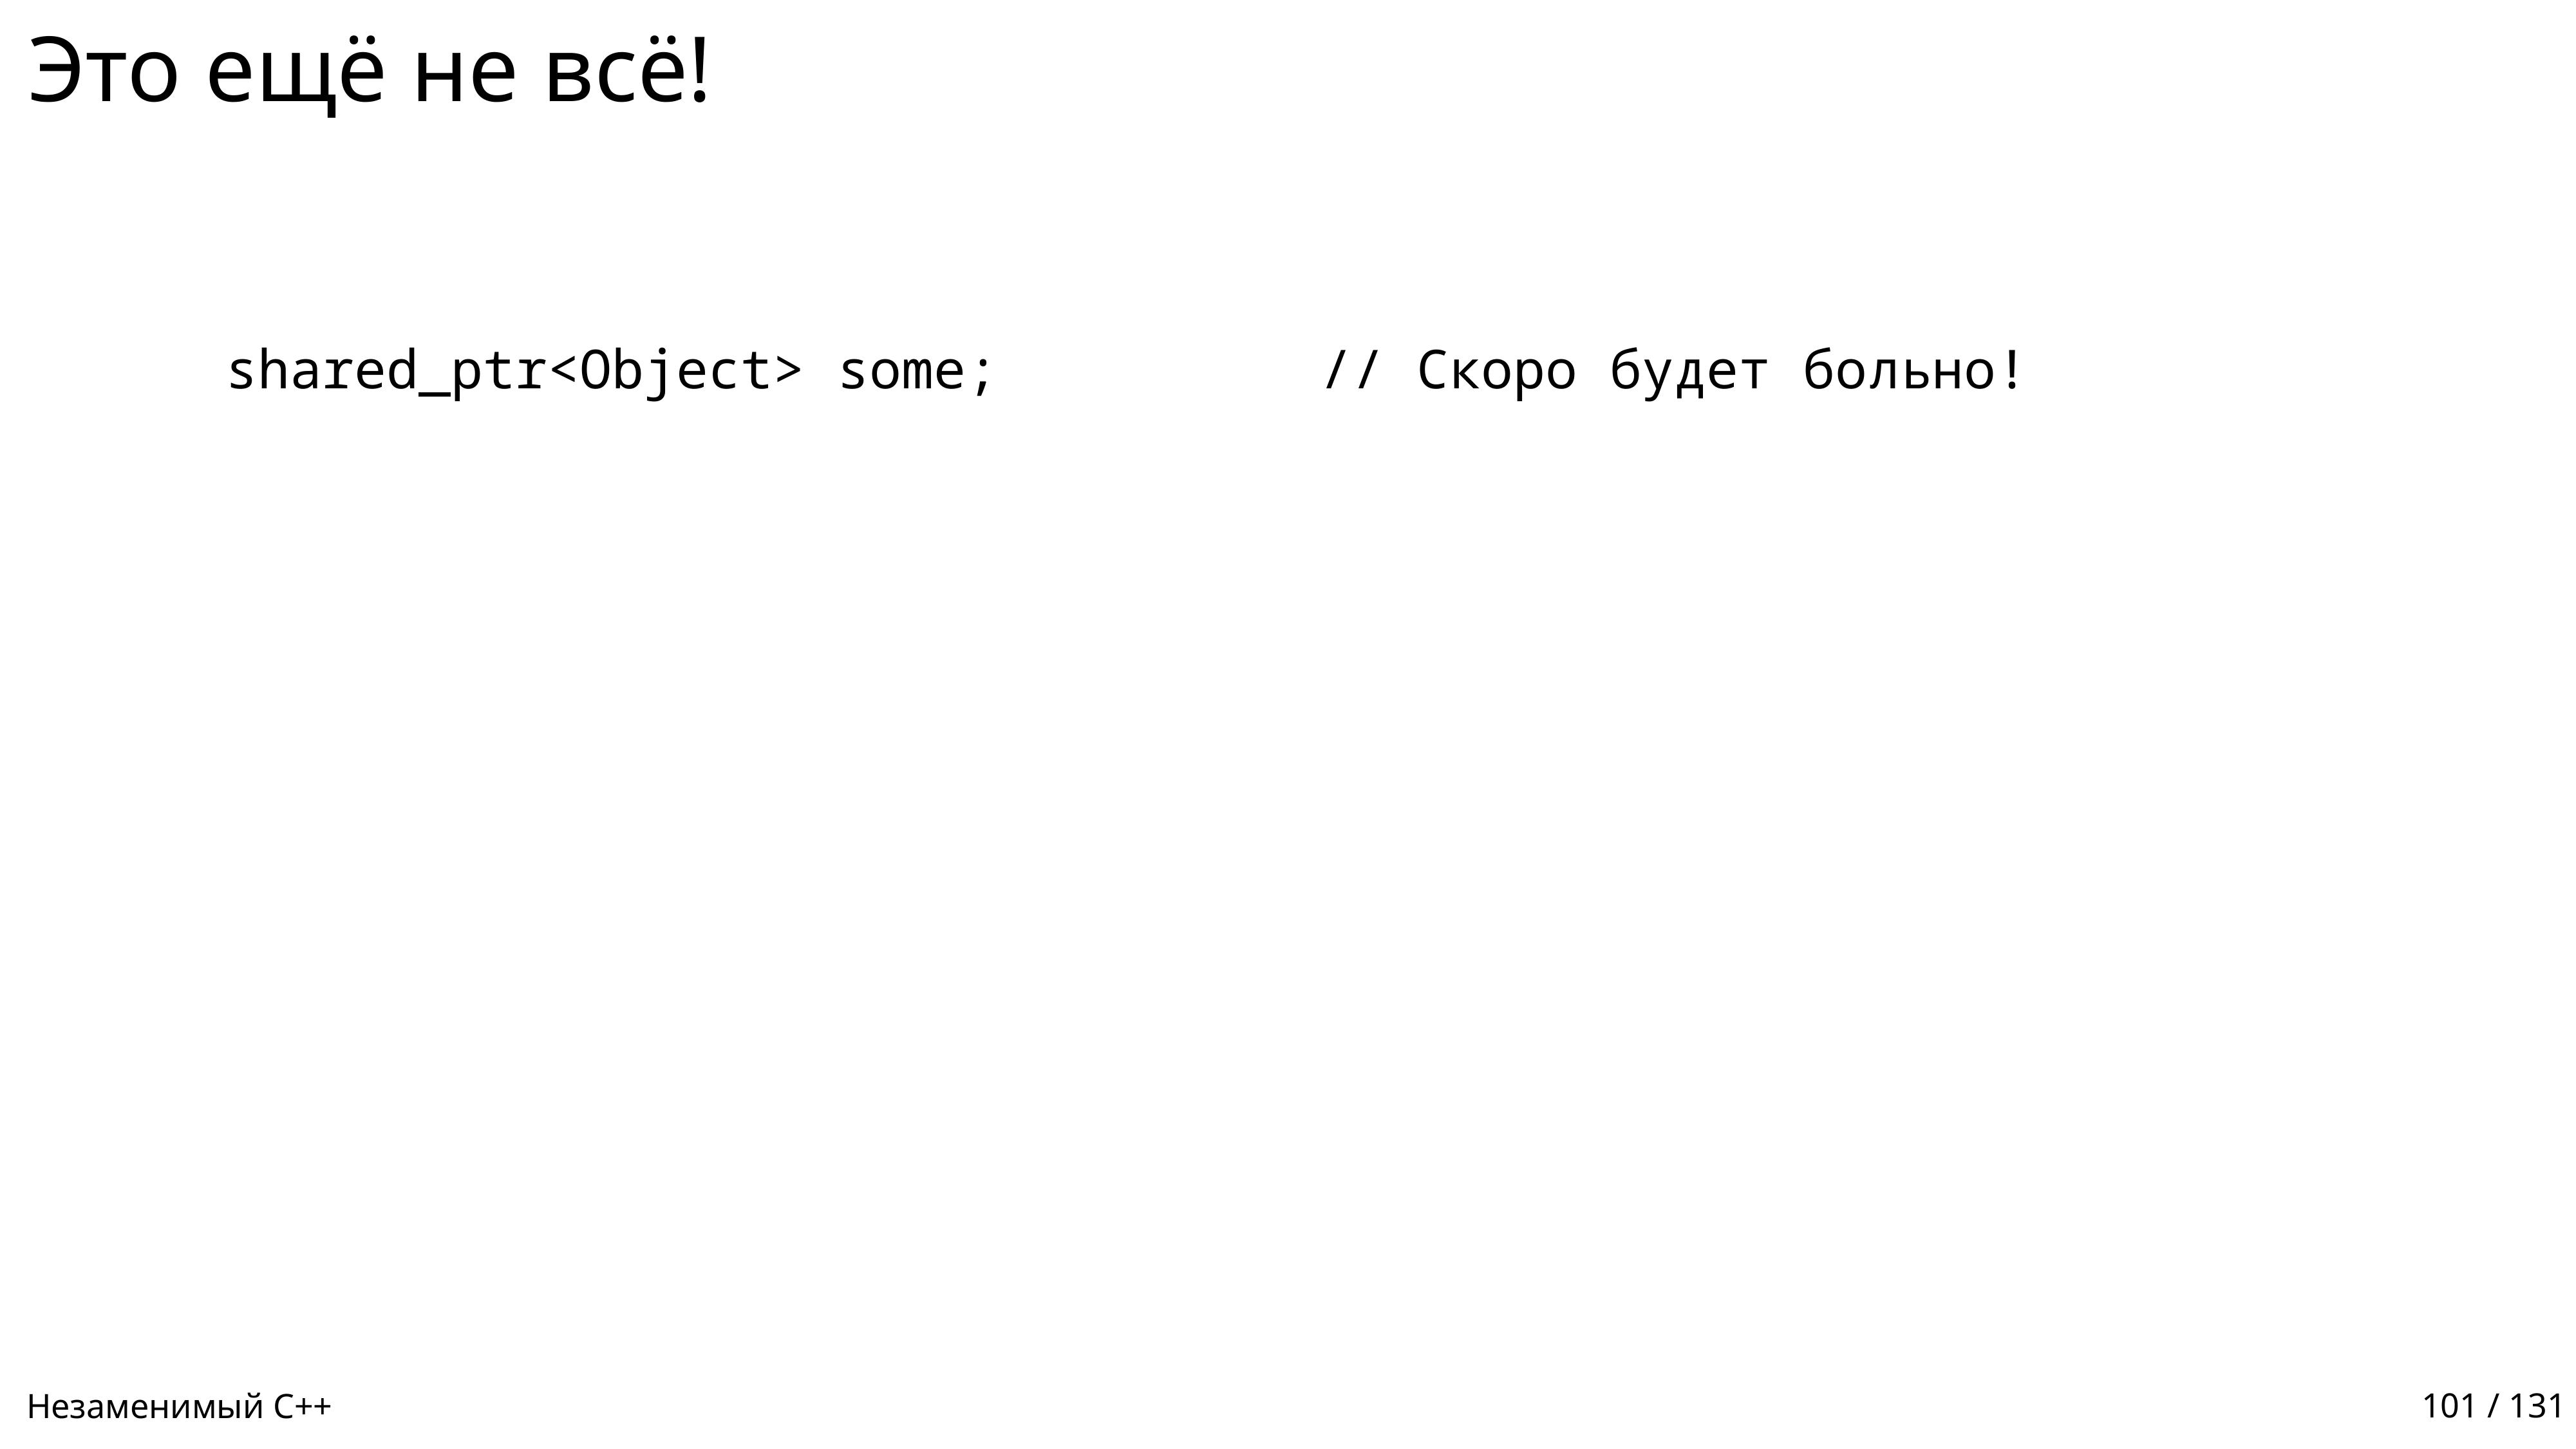

# Это ещё не всё!
 shared_ptr<Object> some; // Скоро будет больно!
Незаменимый C++